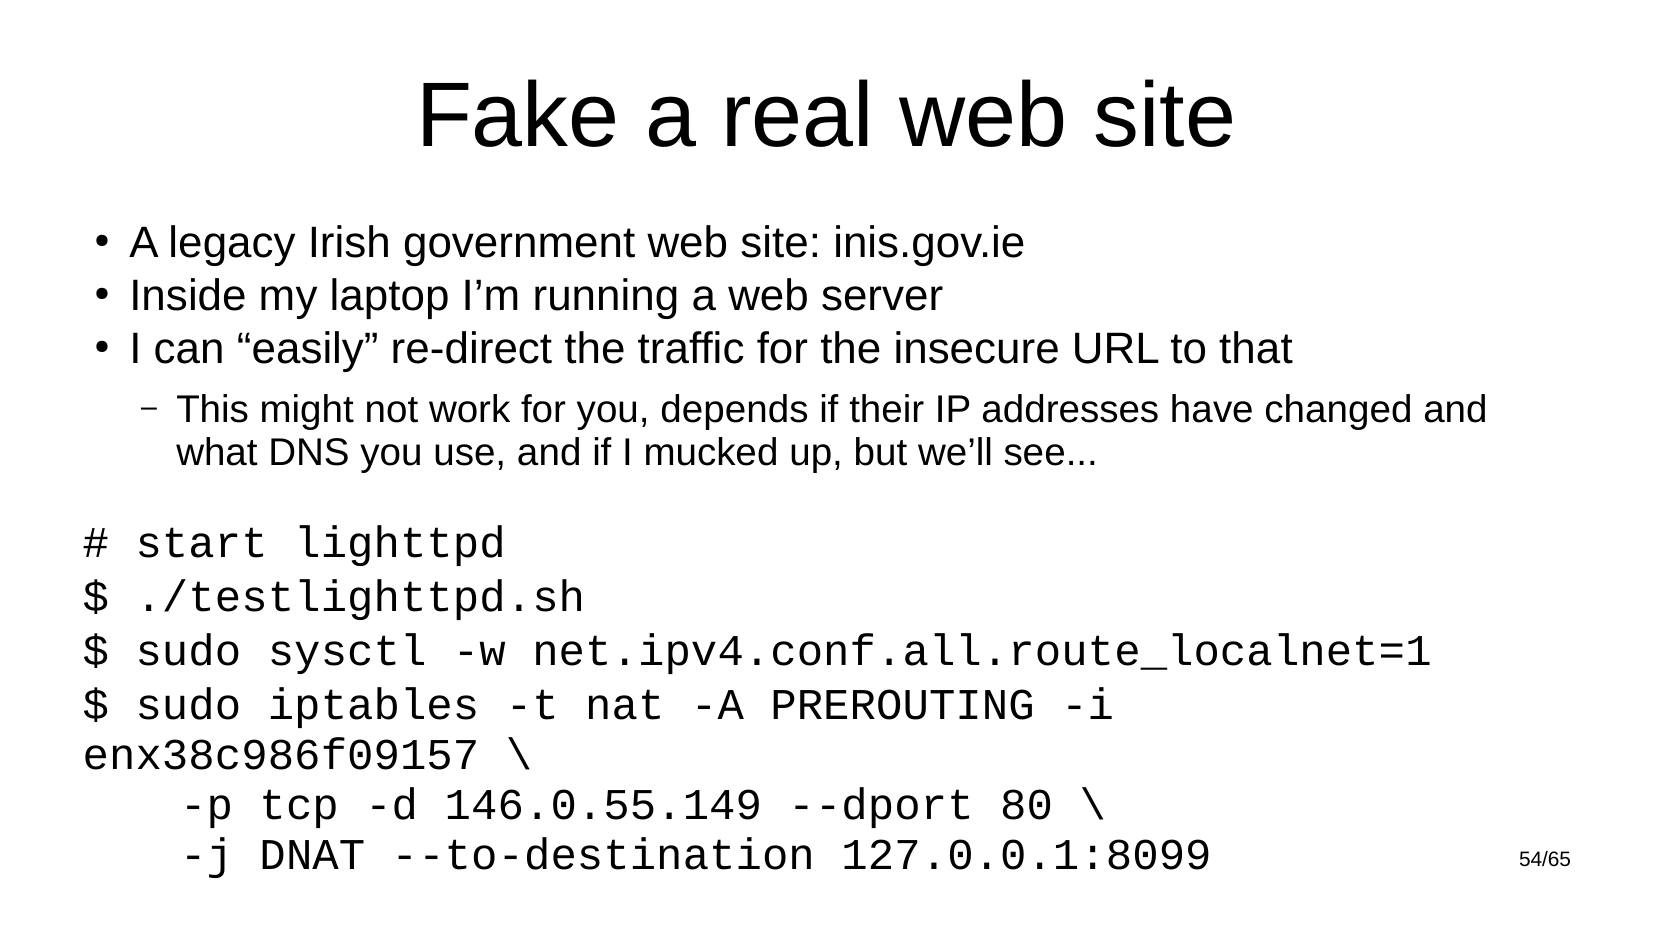

# Fake a real web site
A legacy Irish government web site: inis.gov.ie
Inside my laptop I’m running a web server
I can “easily” re-direct the traffic for the insecure URL to that
This might not work for you, depends if their IP addresses have changed and what DNS you use, and if I mucked up, but we’ll see...
# start lighttpd
$ ./testlighttpd.sh
$ sudo sysctl -w net.ipv4.conf.all.route_localnet=1
$ sudo iptables -t nat -A PREROUTING -i enx38c986f09157 \
		-p tcp -d 146.0.55.149 --dport 80 \
 	-j DNAT --to-destination 127.0.0.1:8099
54